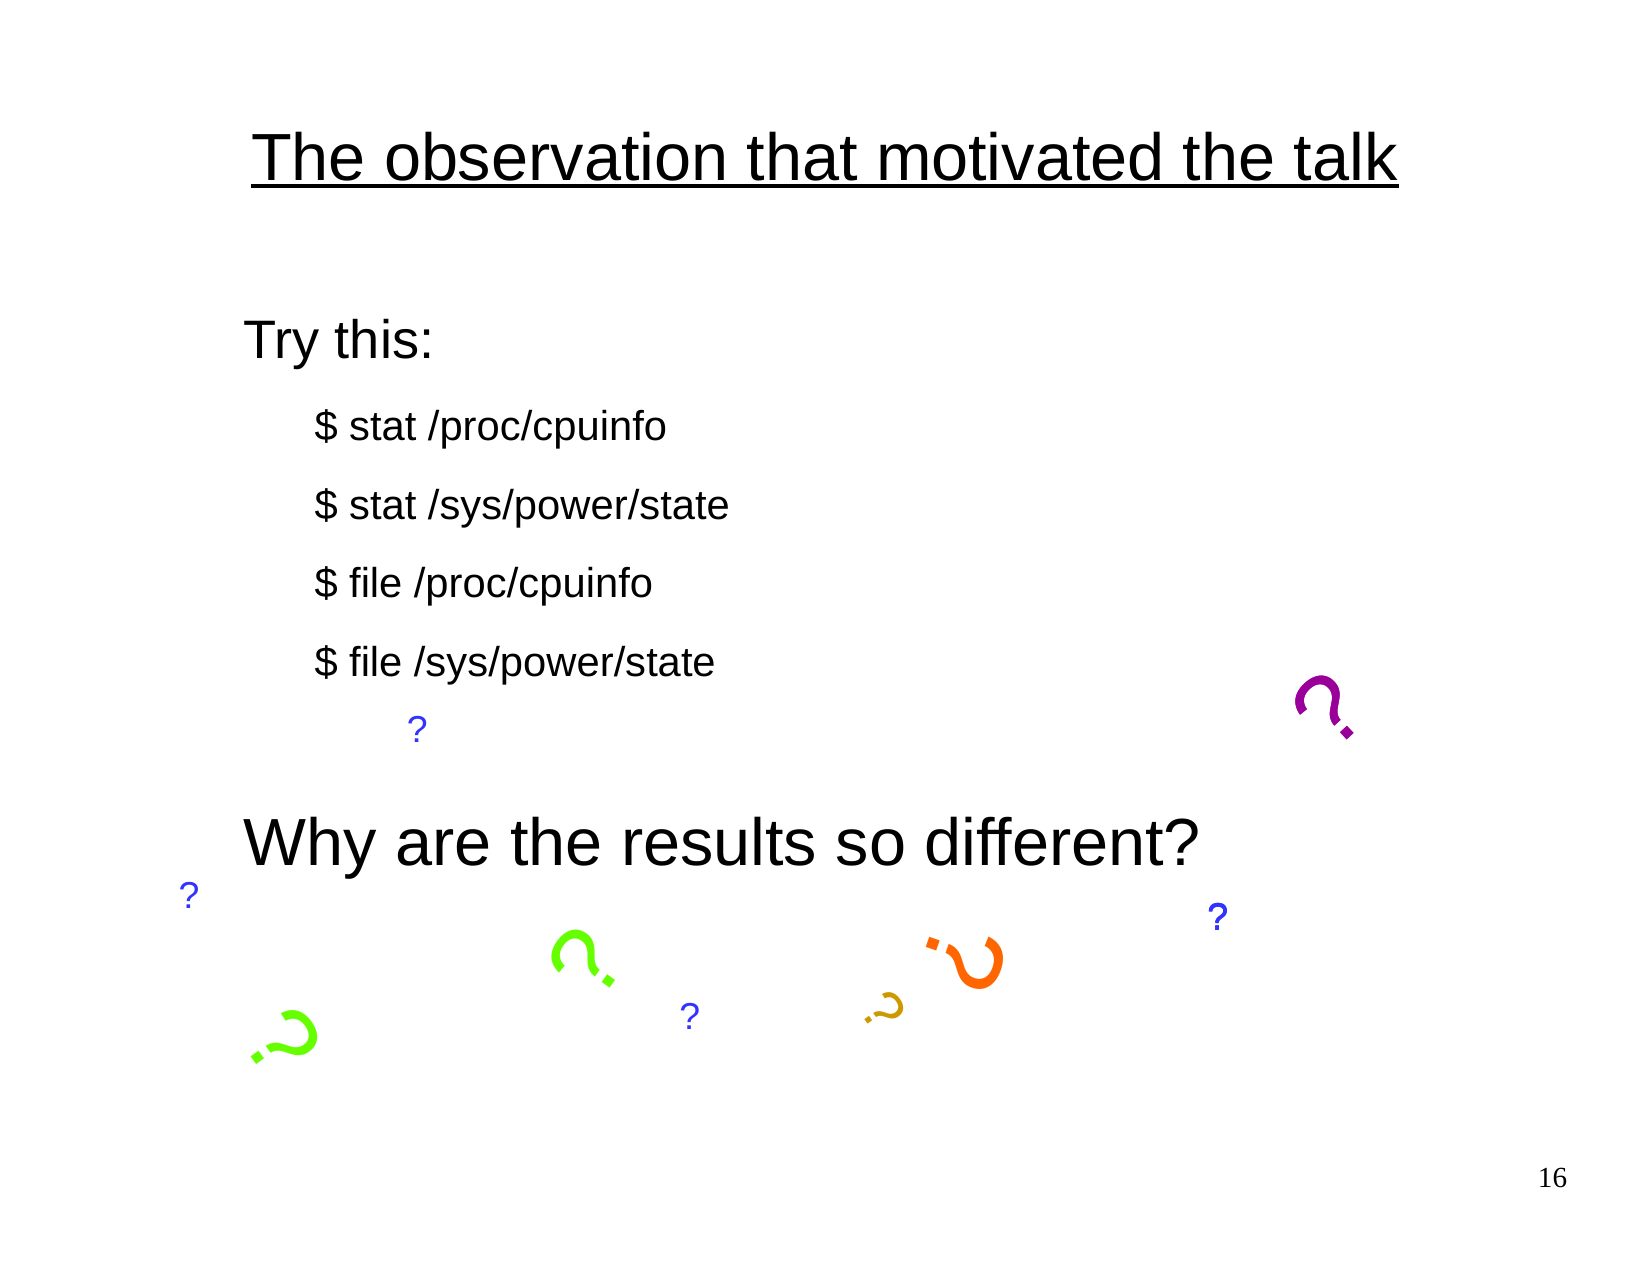

# The observation that motivated the talk
Try this:
$ stat /proc/cpuinfo
$ stat /sys/power/state
$ file /proc/cpuinfo
$ file /sys/power/state
Why are the results so different?
?
?
?
?
?
?
?
?
?
?
?
?
?
16